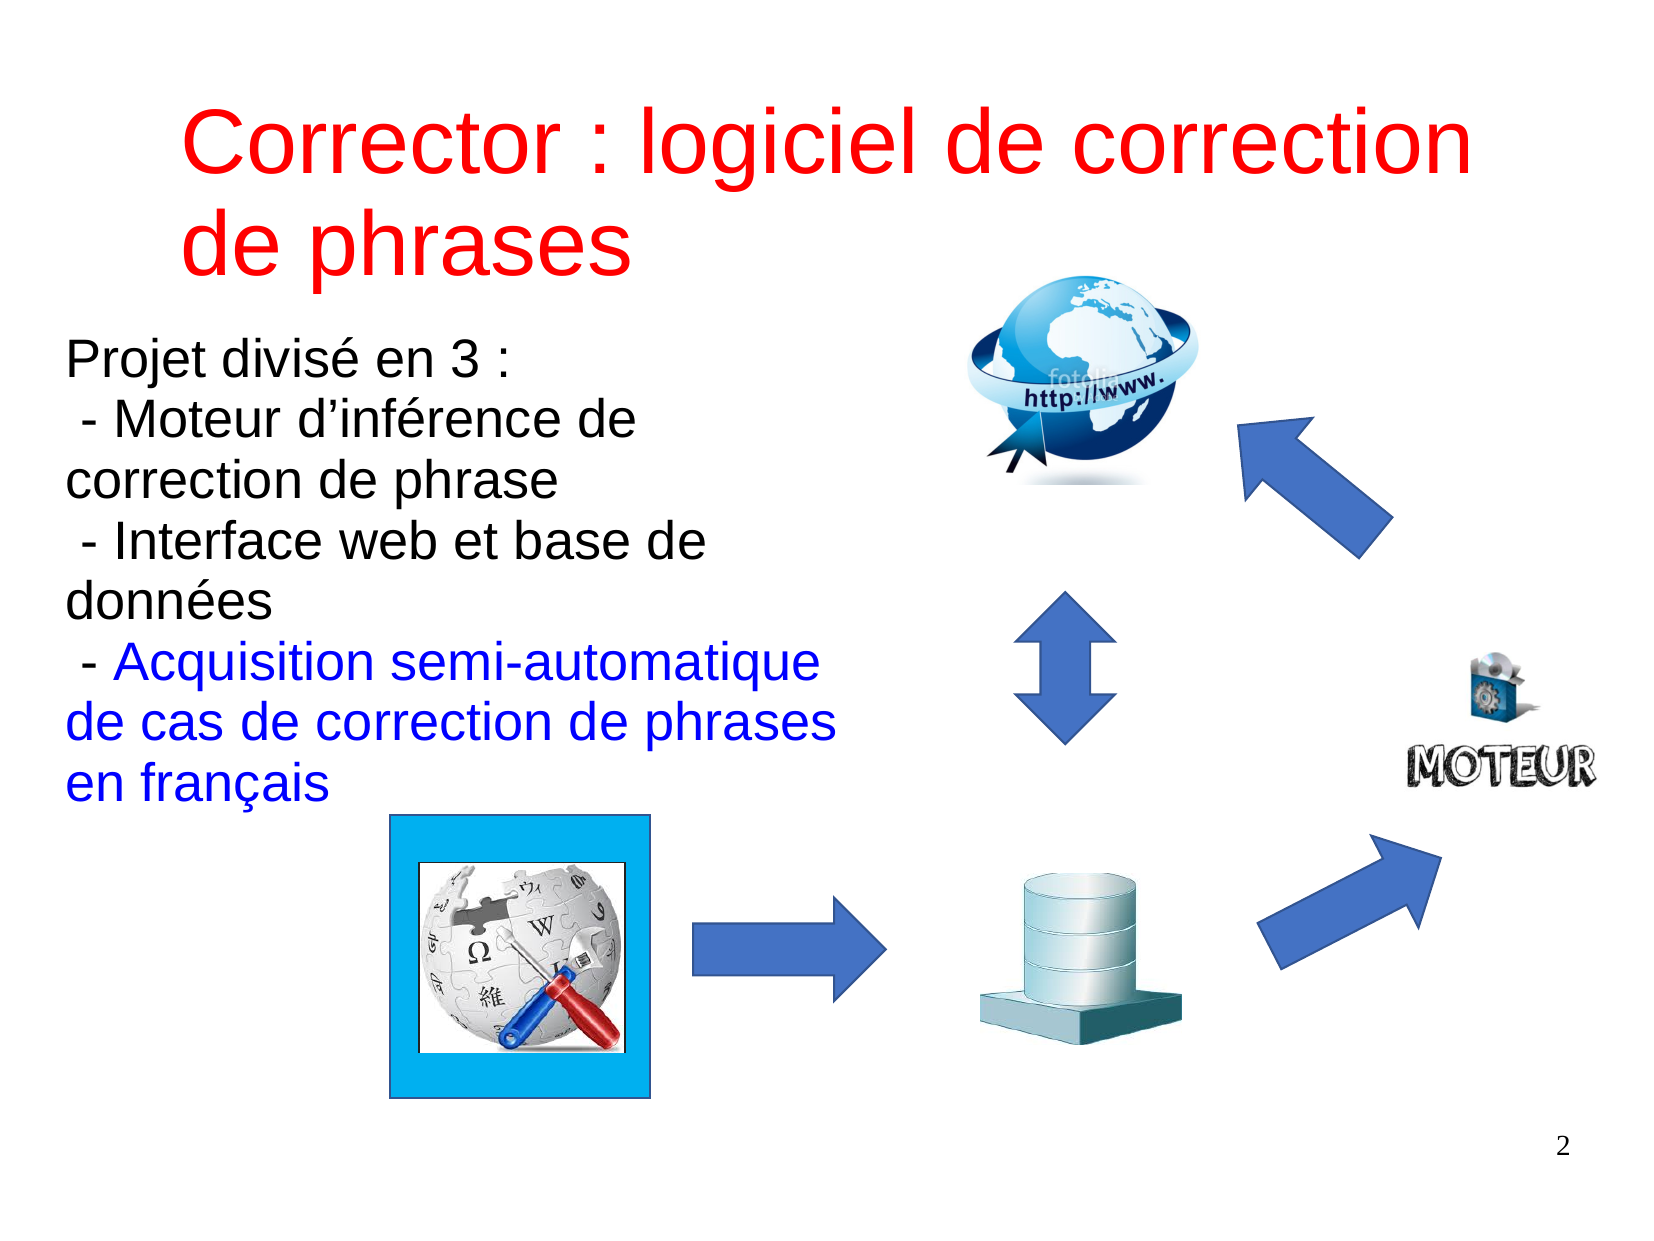

Corrector : logiciel de correction de phrases
Projet divisé en 3 :
 - Moteur d’inférence de correction de phrase
 - Interface web et base de données
 - Acquisition semi-automatique de cas de correction de phrases en français
2